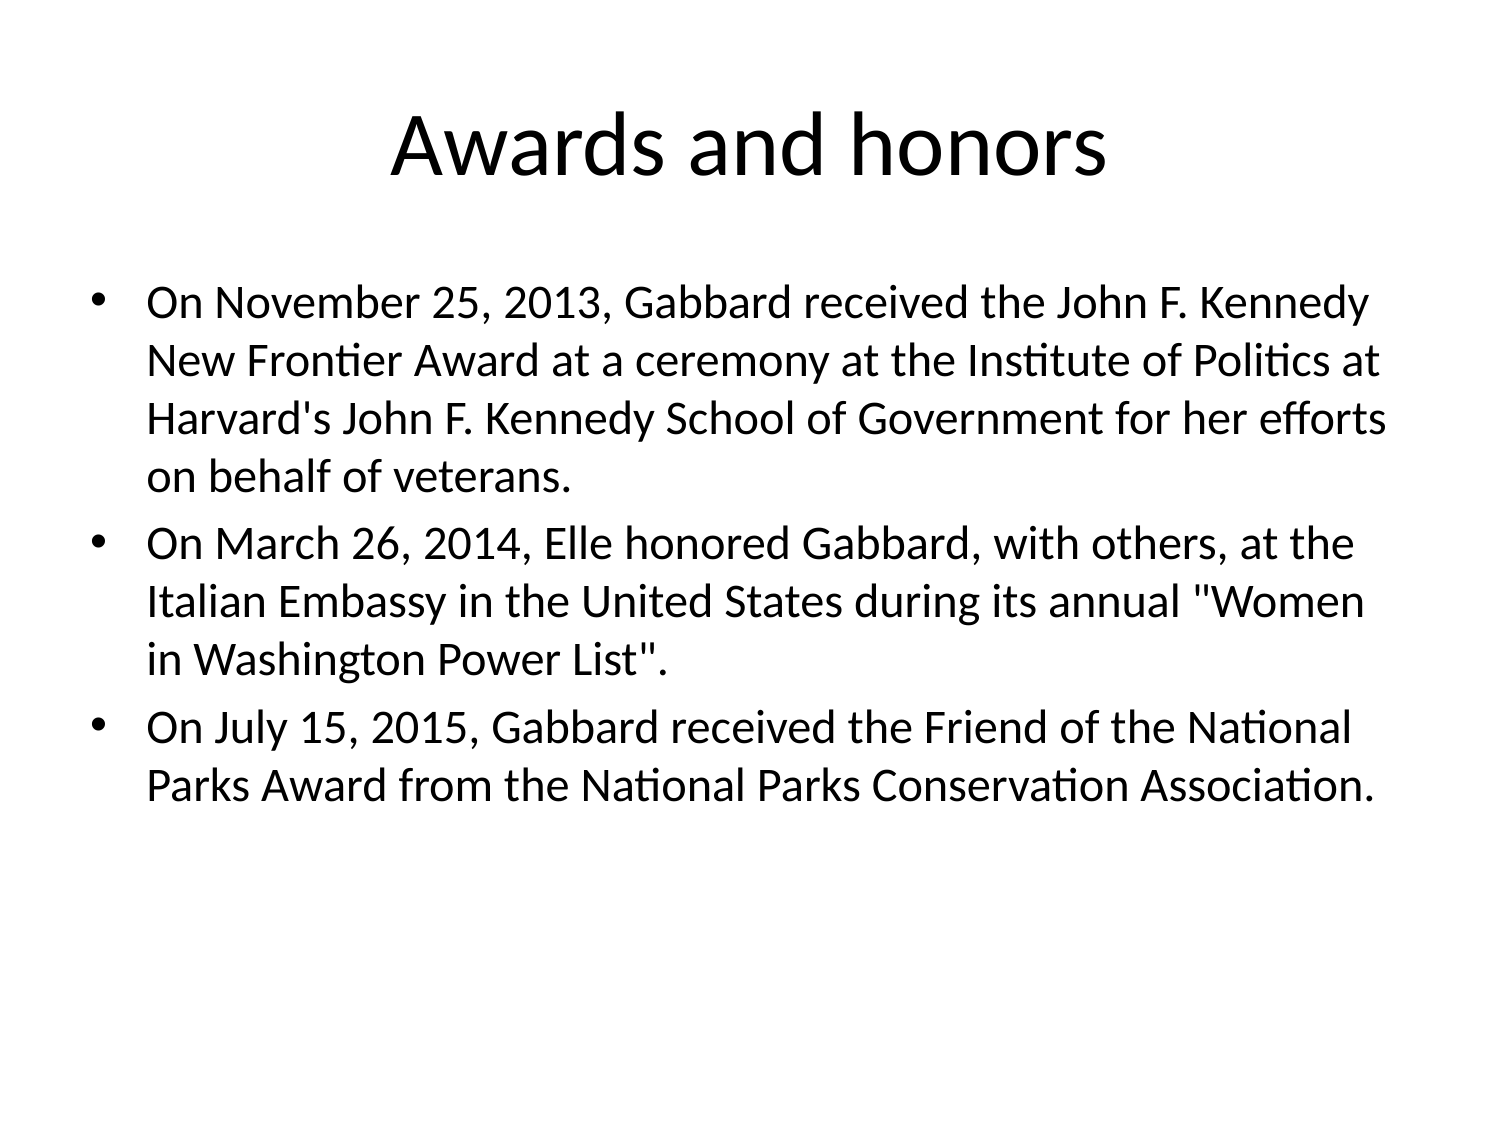

# Awards and honors
On November 25, 2013, Gabbard received the John F. Kennedy New Frontier Award at a ceremony at the Institute of Politics at Harvard's John F. Kennedy School of Government for her efforts on behalf of veterans.
On March 26, 2014, Elle honored Gabbard, with others, at the Italian Embassy in the United States during its annual "Women in Washington Power List".
On July 15, 2015, Gabbard received the Friend of the National Parks Award from the National Parks Conservation Association.